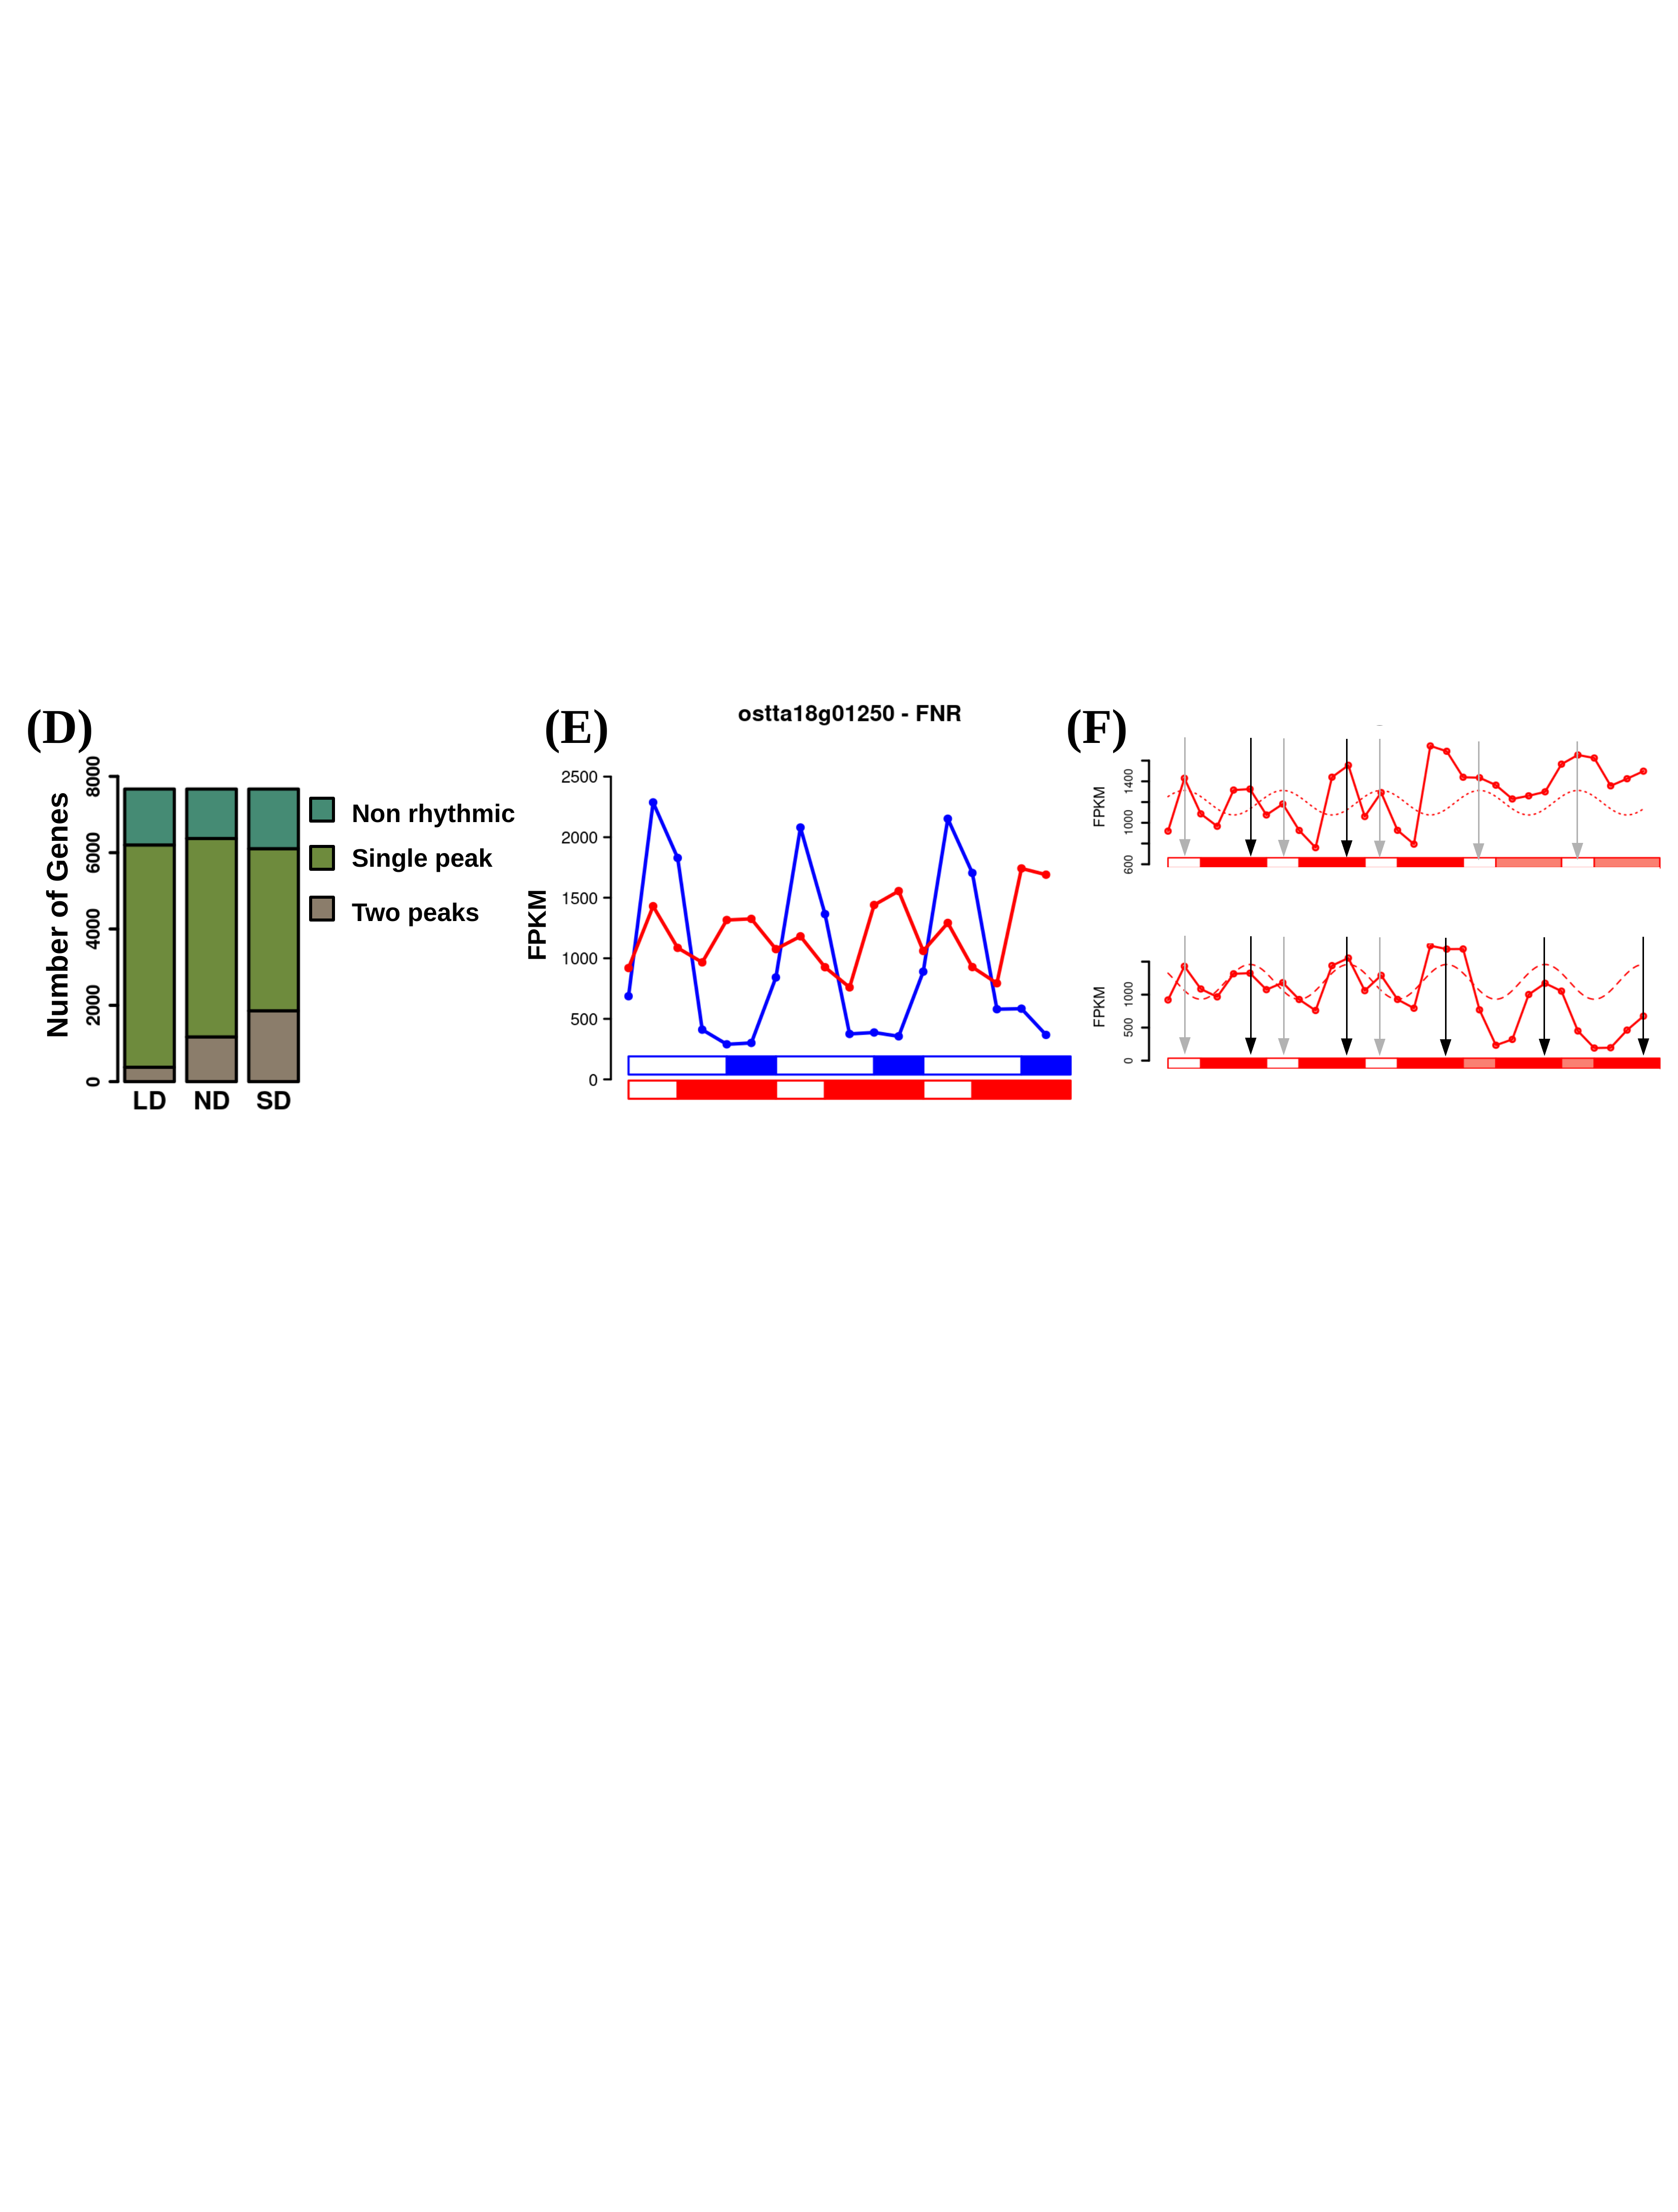

Number of Genes
 (D)
 (E)
 (F)
FPKM
Non rhythmic
Single peak
Two peaks